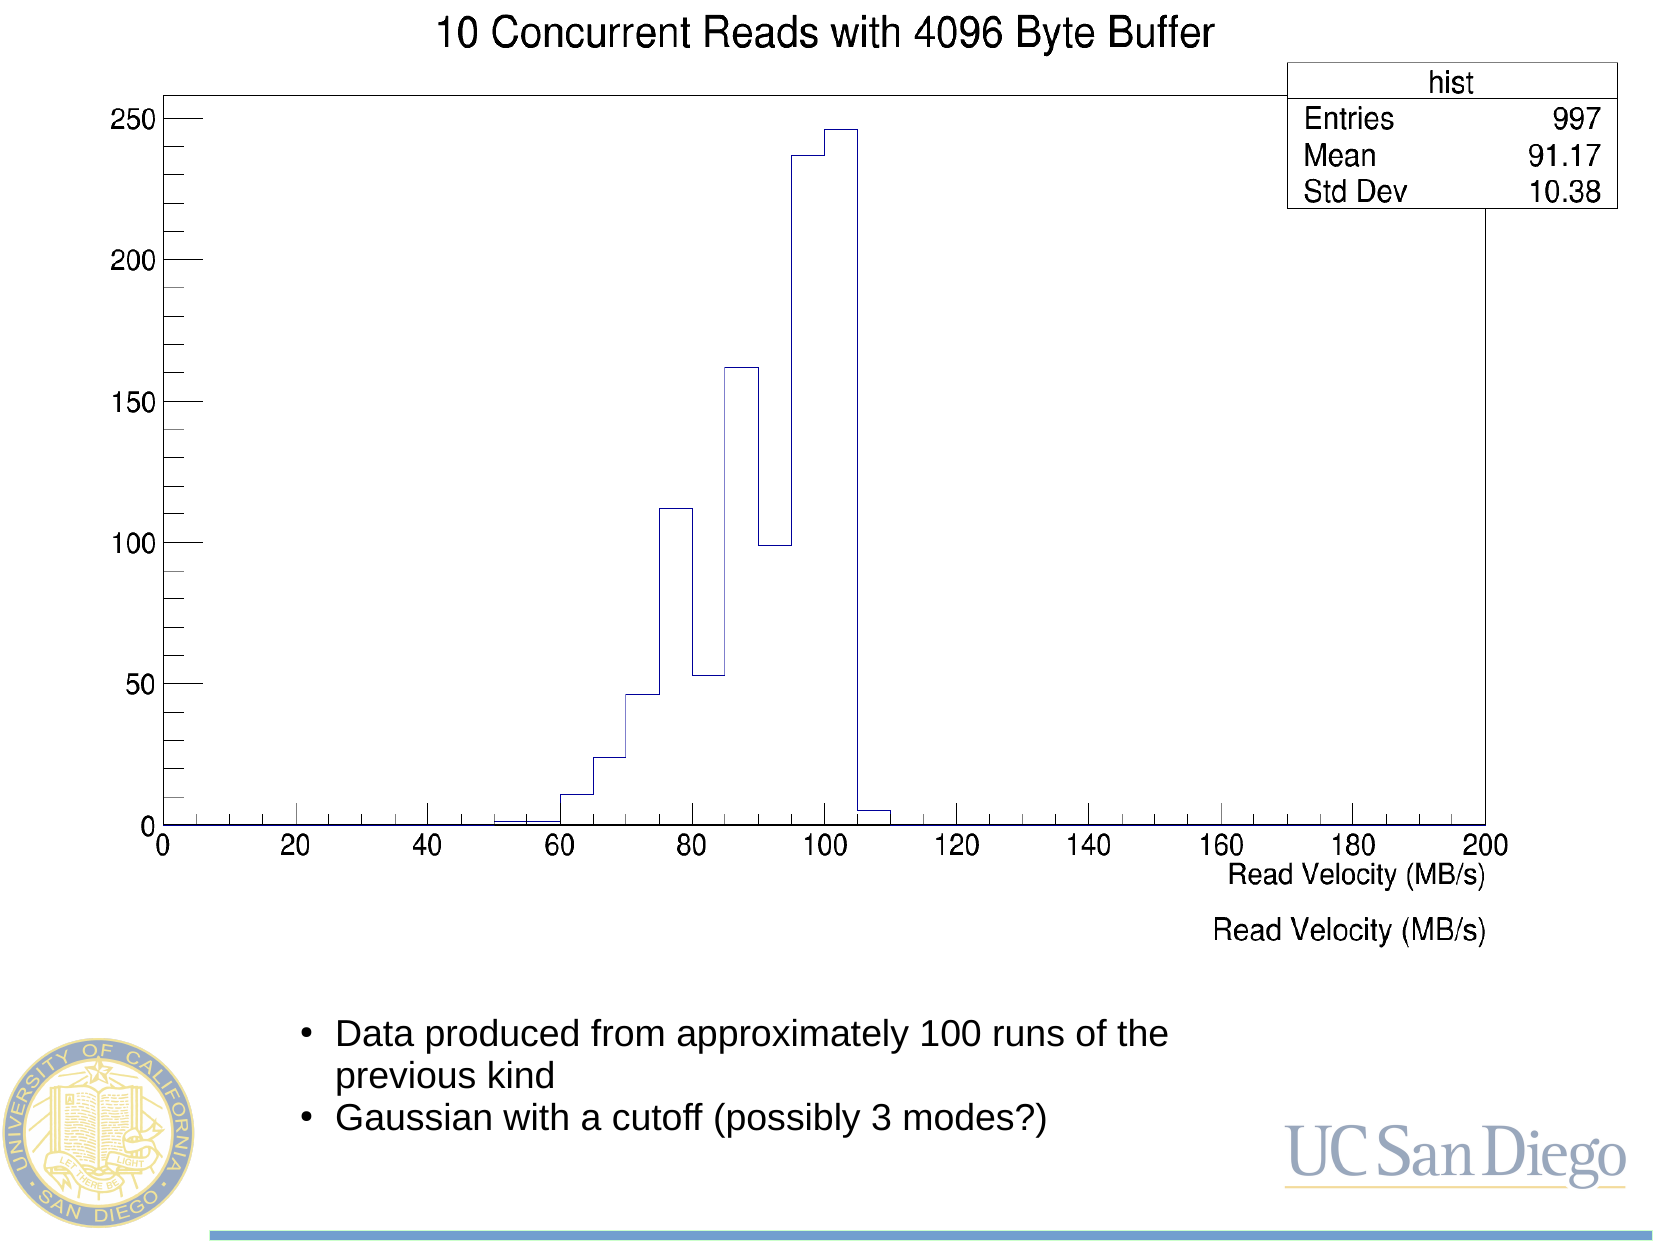

Data produced from approximately 100 runs of the previous kind
Gaussian with a cutoff (possibly 3 modes?)